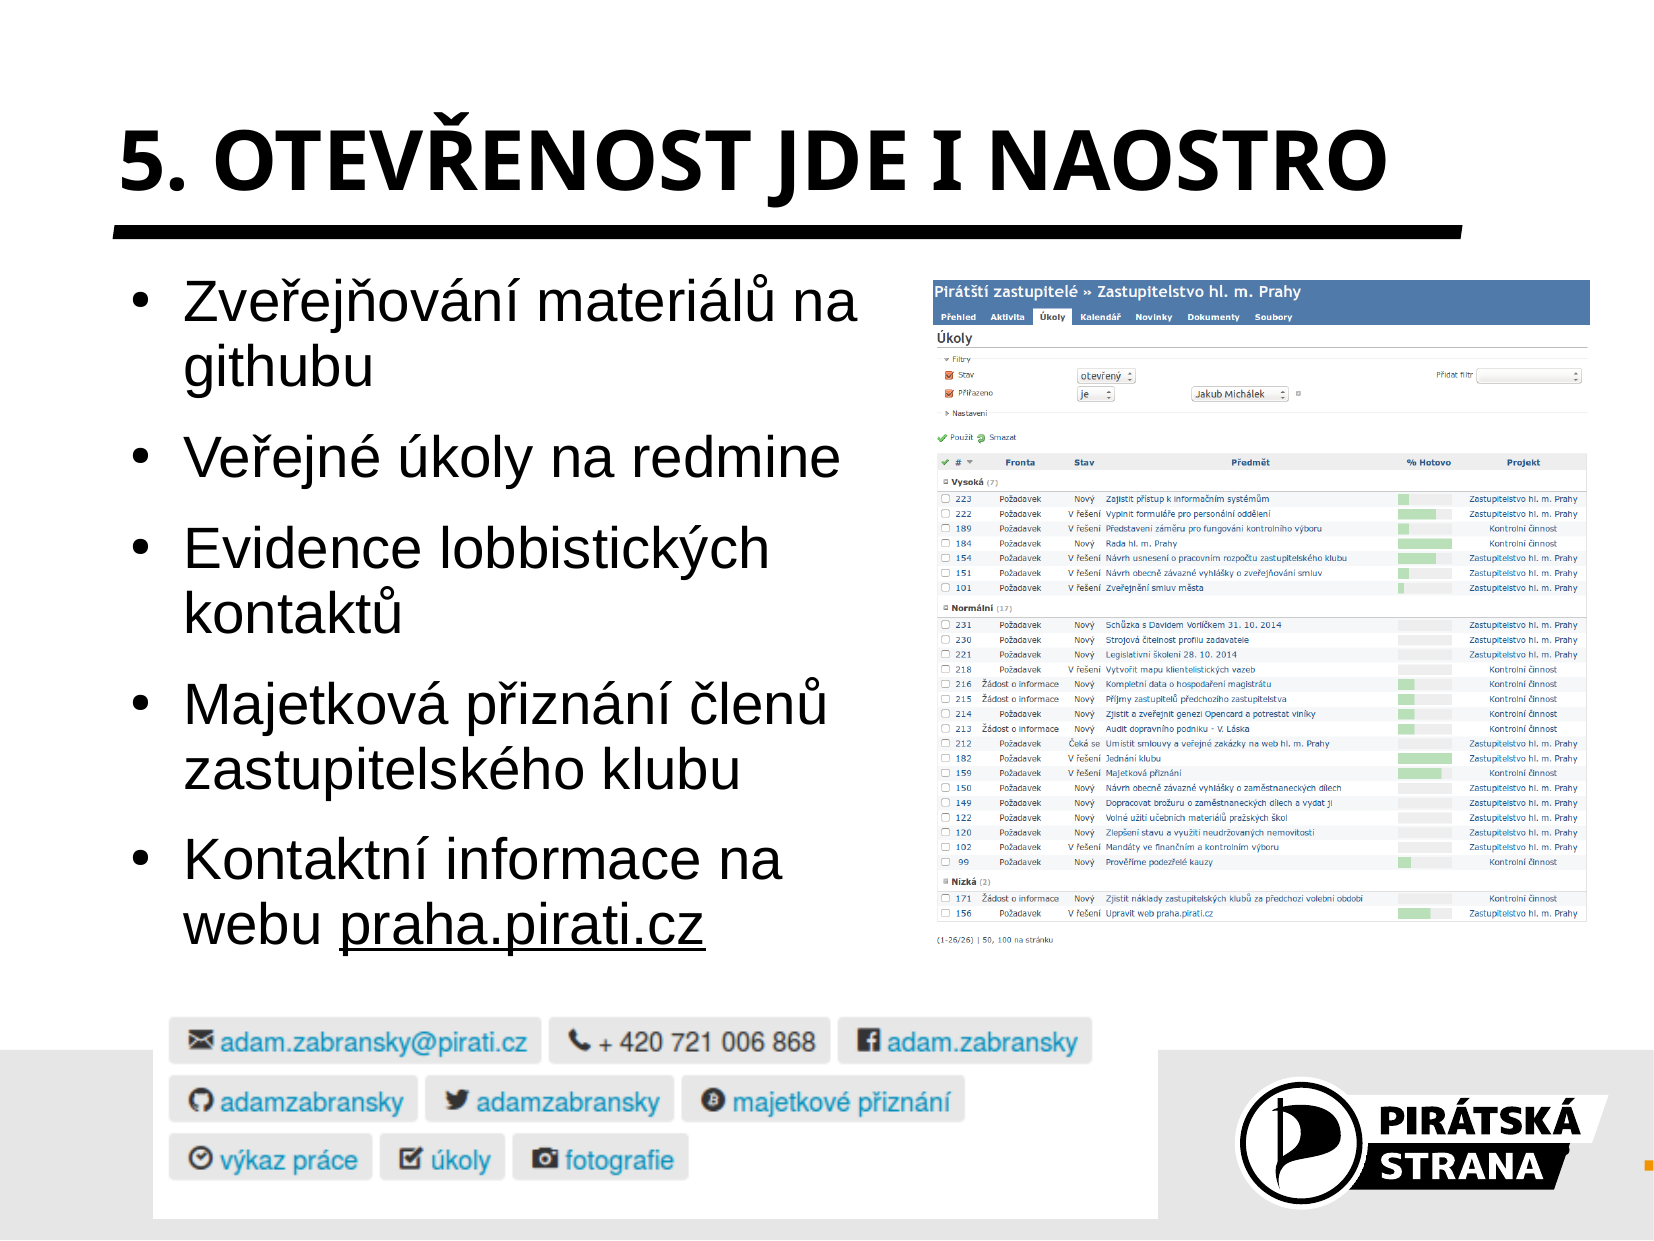

# 5. OTEVŘENOST JDE I NAOSTRO
Zveřejňování materiálů na githubu
Veřejné úkoly na redmine
Evidence lobbistických kontaktů
Majetková přiznání členů zastupitelského klubu
Kontaktní informace na
webu praha.pirati.cz